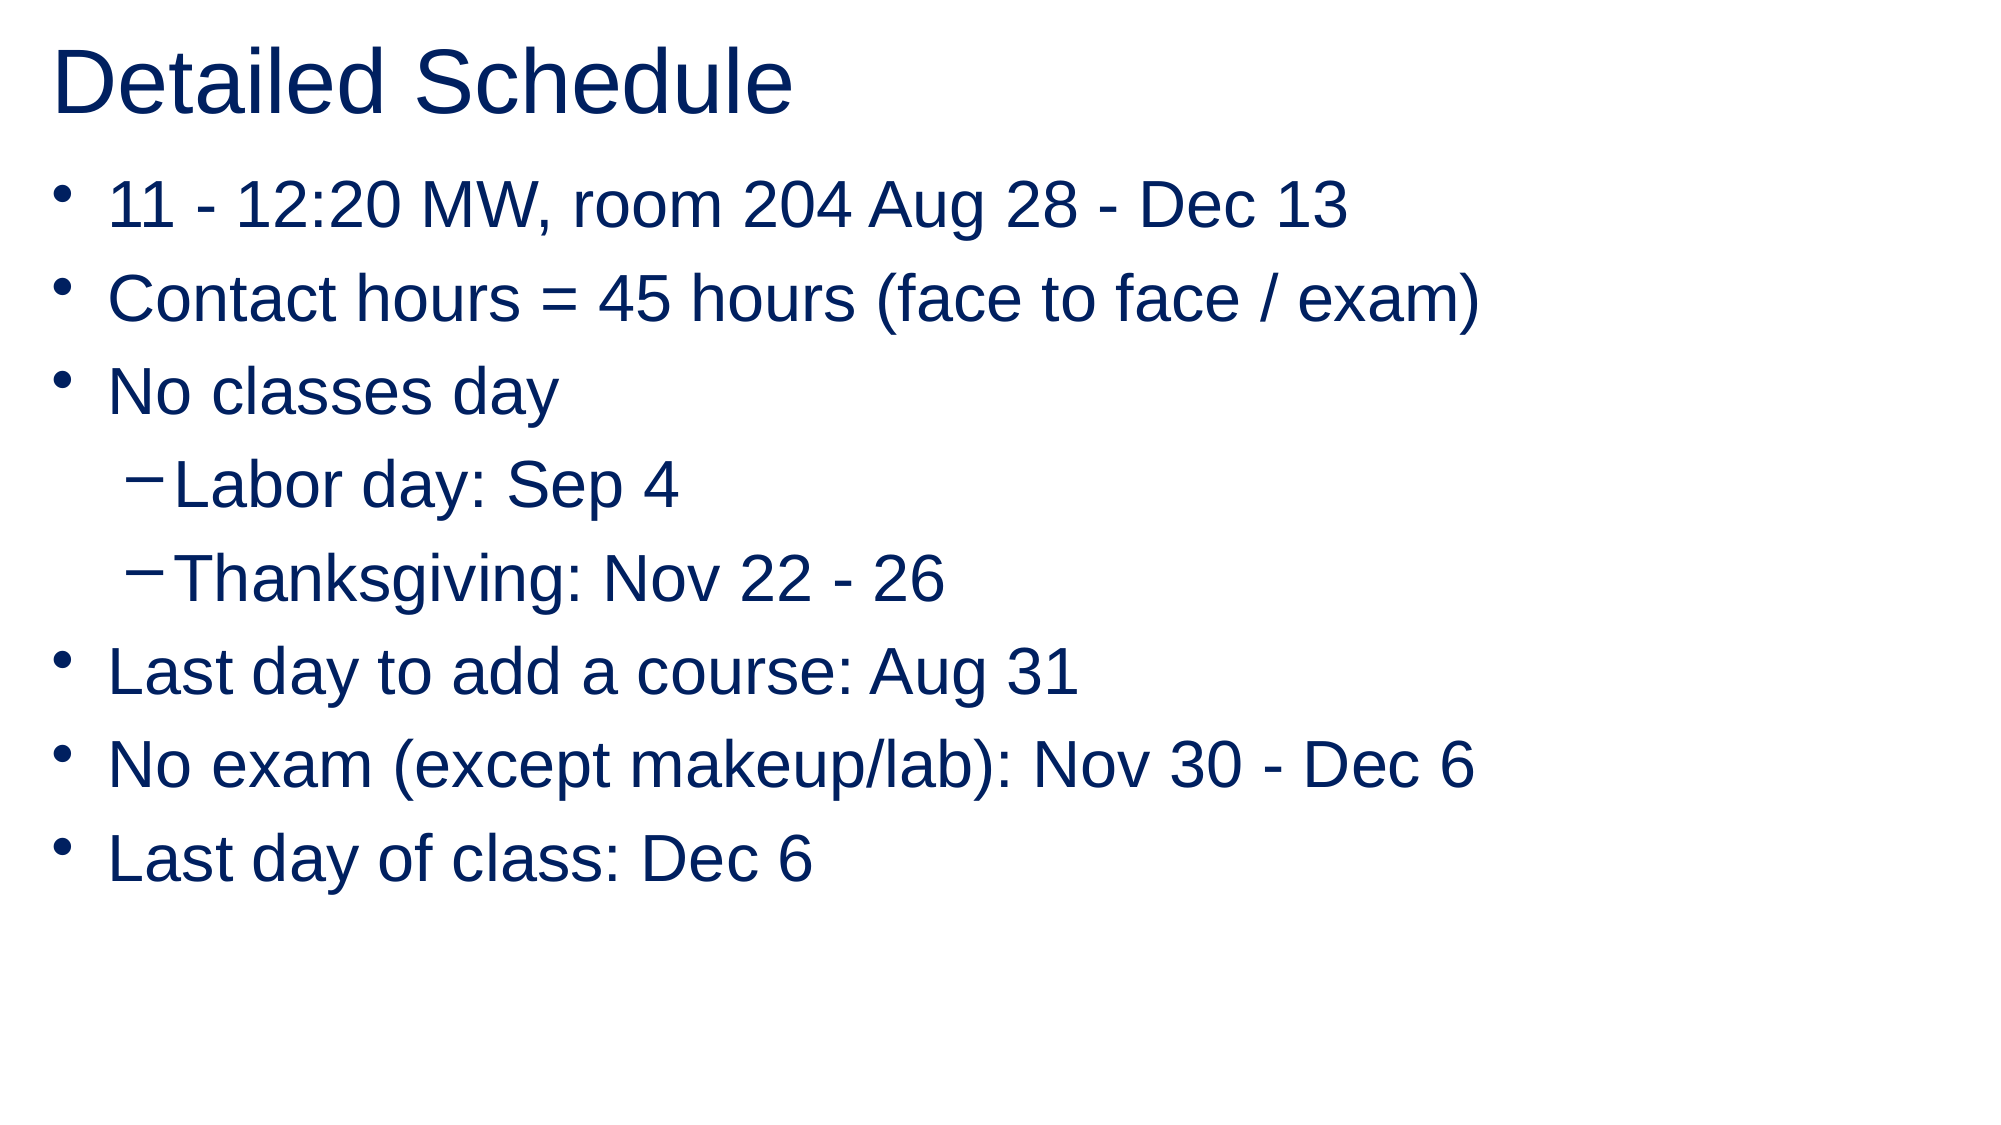

# Detailed Schedule
11 - 12:20 MW, room 204 Aug 28 - Dec 13
Contact hours = 45 hours (face to face / exam)
No classes day
Labor day: Sep 4
Thanksgiving: Nov 22 - 26
Last day to add a course: Aug 31
No exam (except makeup/lab): Nov 30 - Dec 6
Last day of class: Dec 6